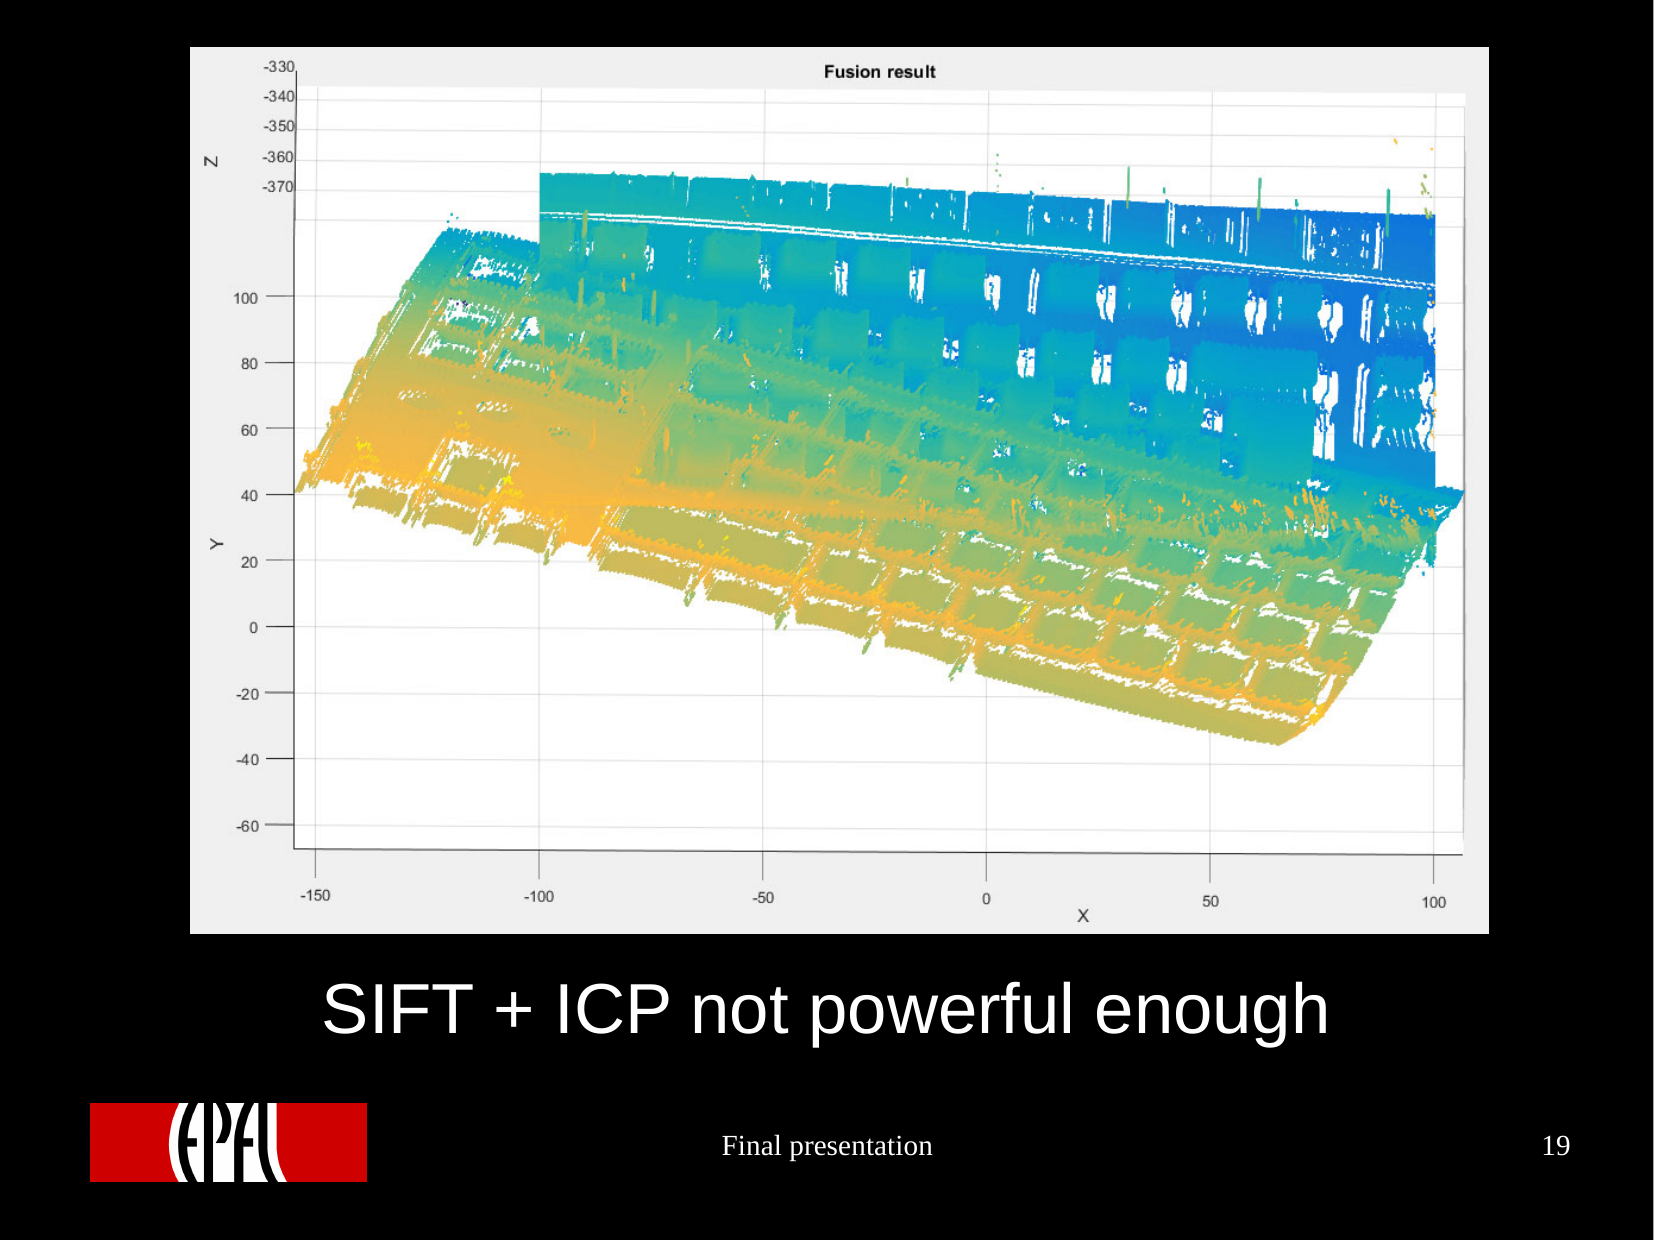

# SIFT + ICP not powerful enough
Final presentation
19